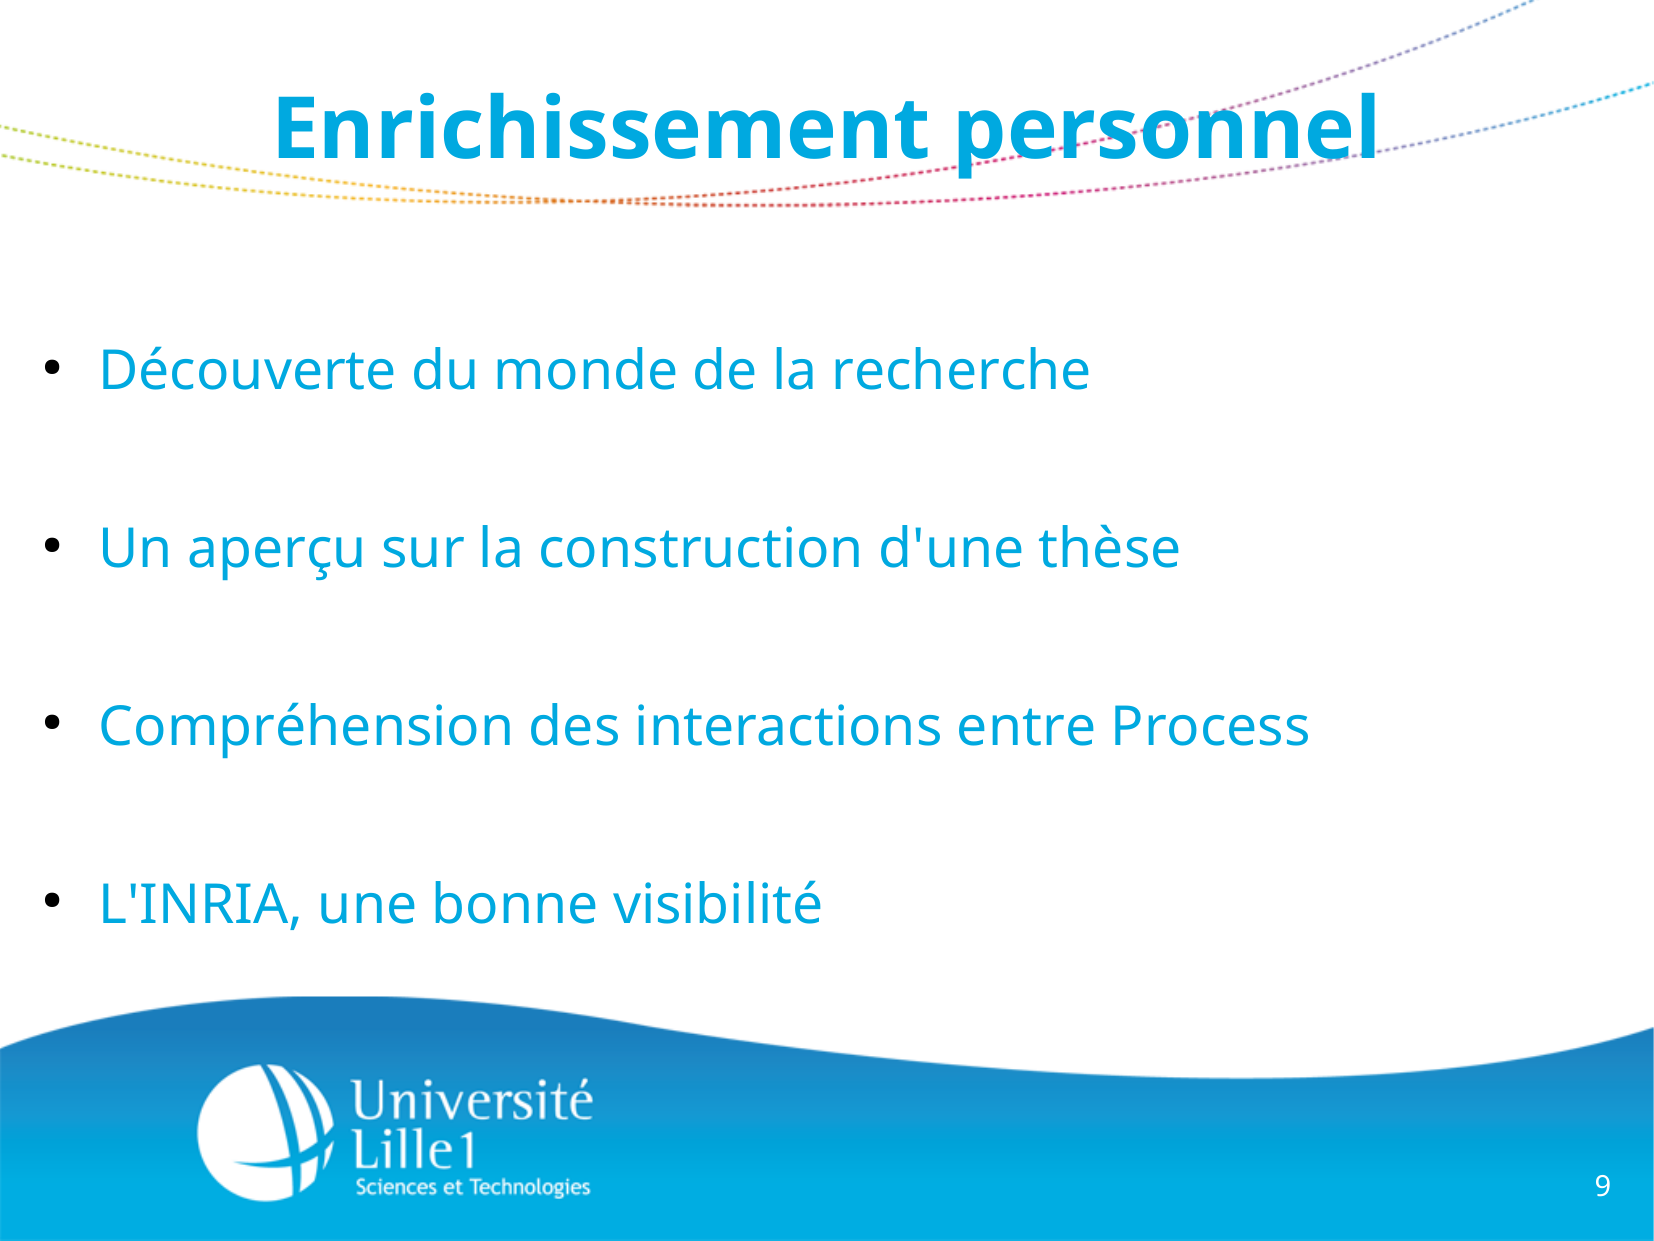

# Enrichissement personnel
Découverte du monde de la recherche
Un aperçu sur la construction d'une thèse
Compréhension des interactions entre Process
L'INRIA, une bonne visibilité
9